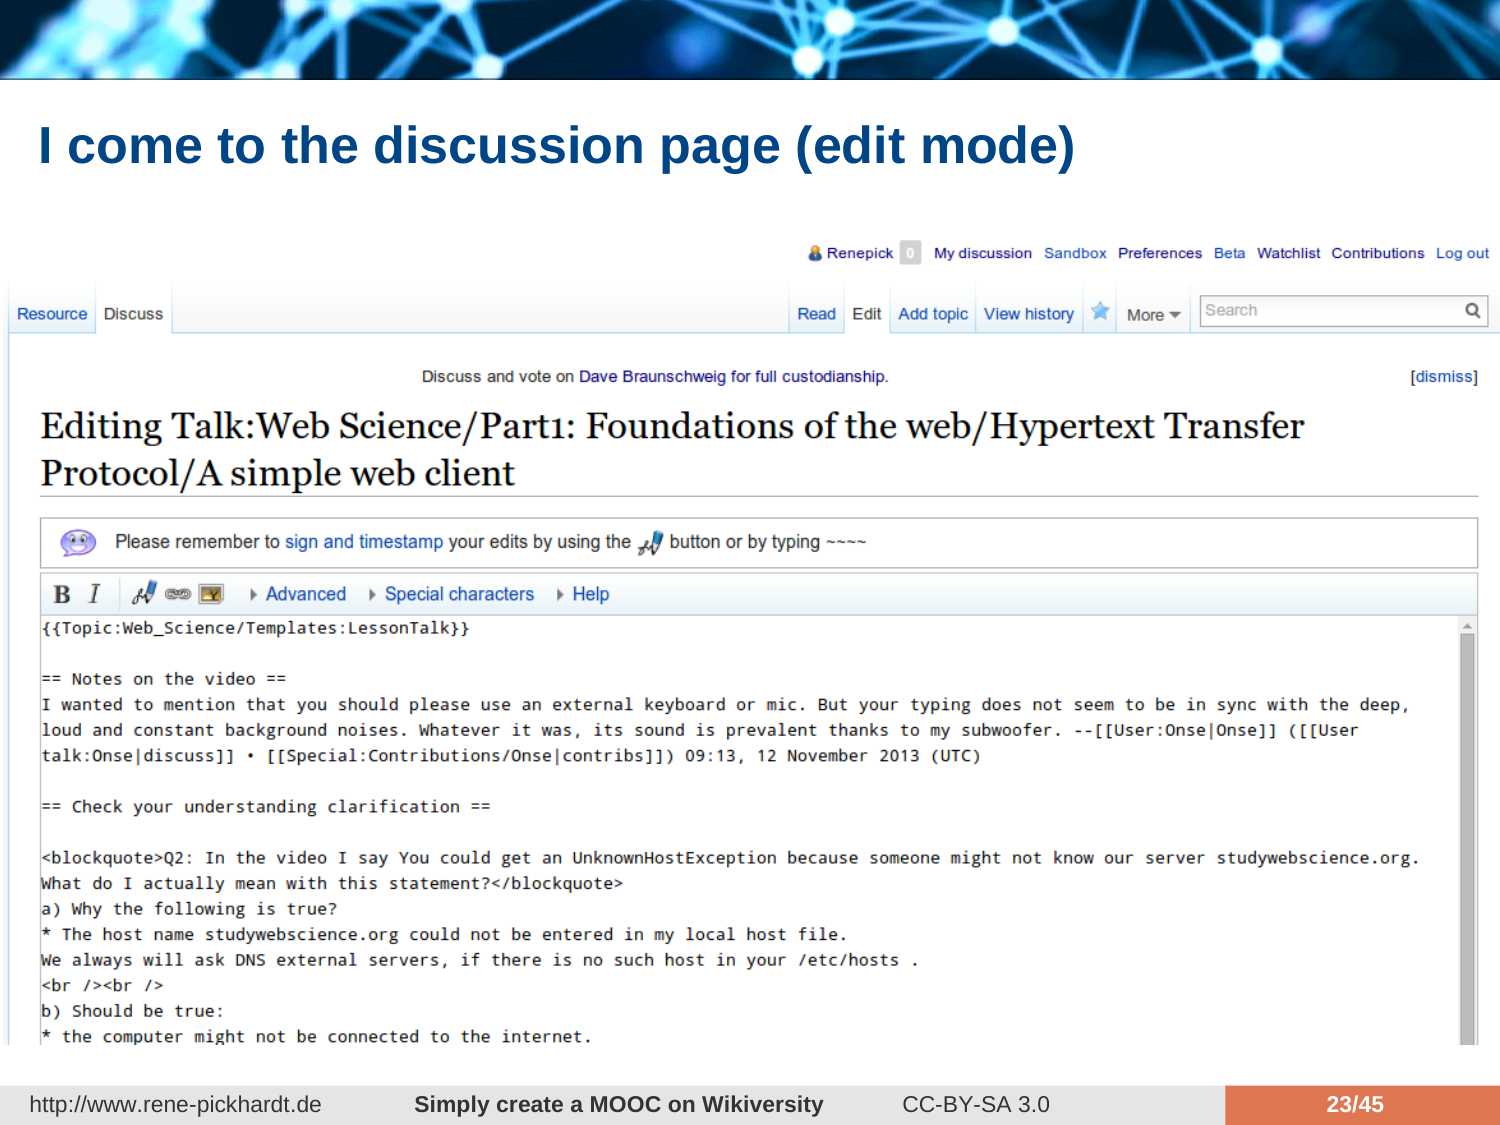

# I come to the discussion page (edit mode)